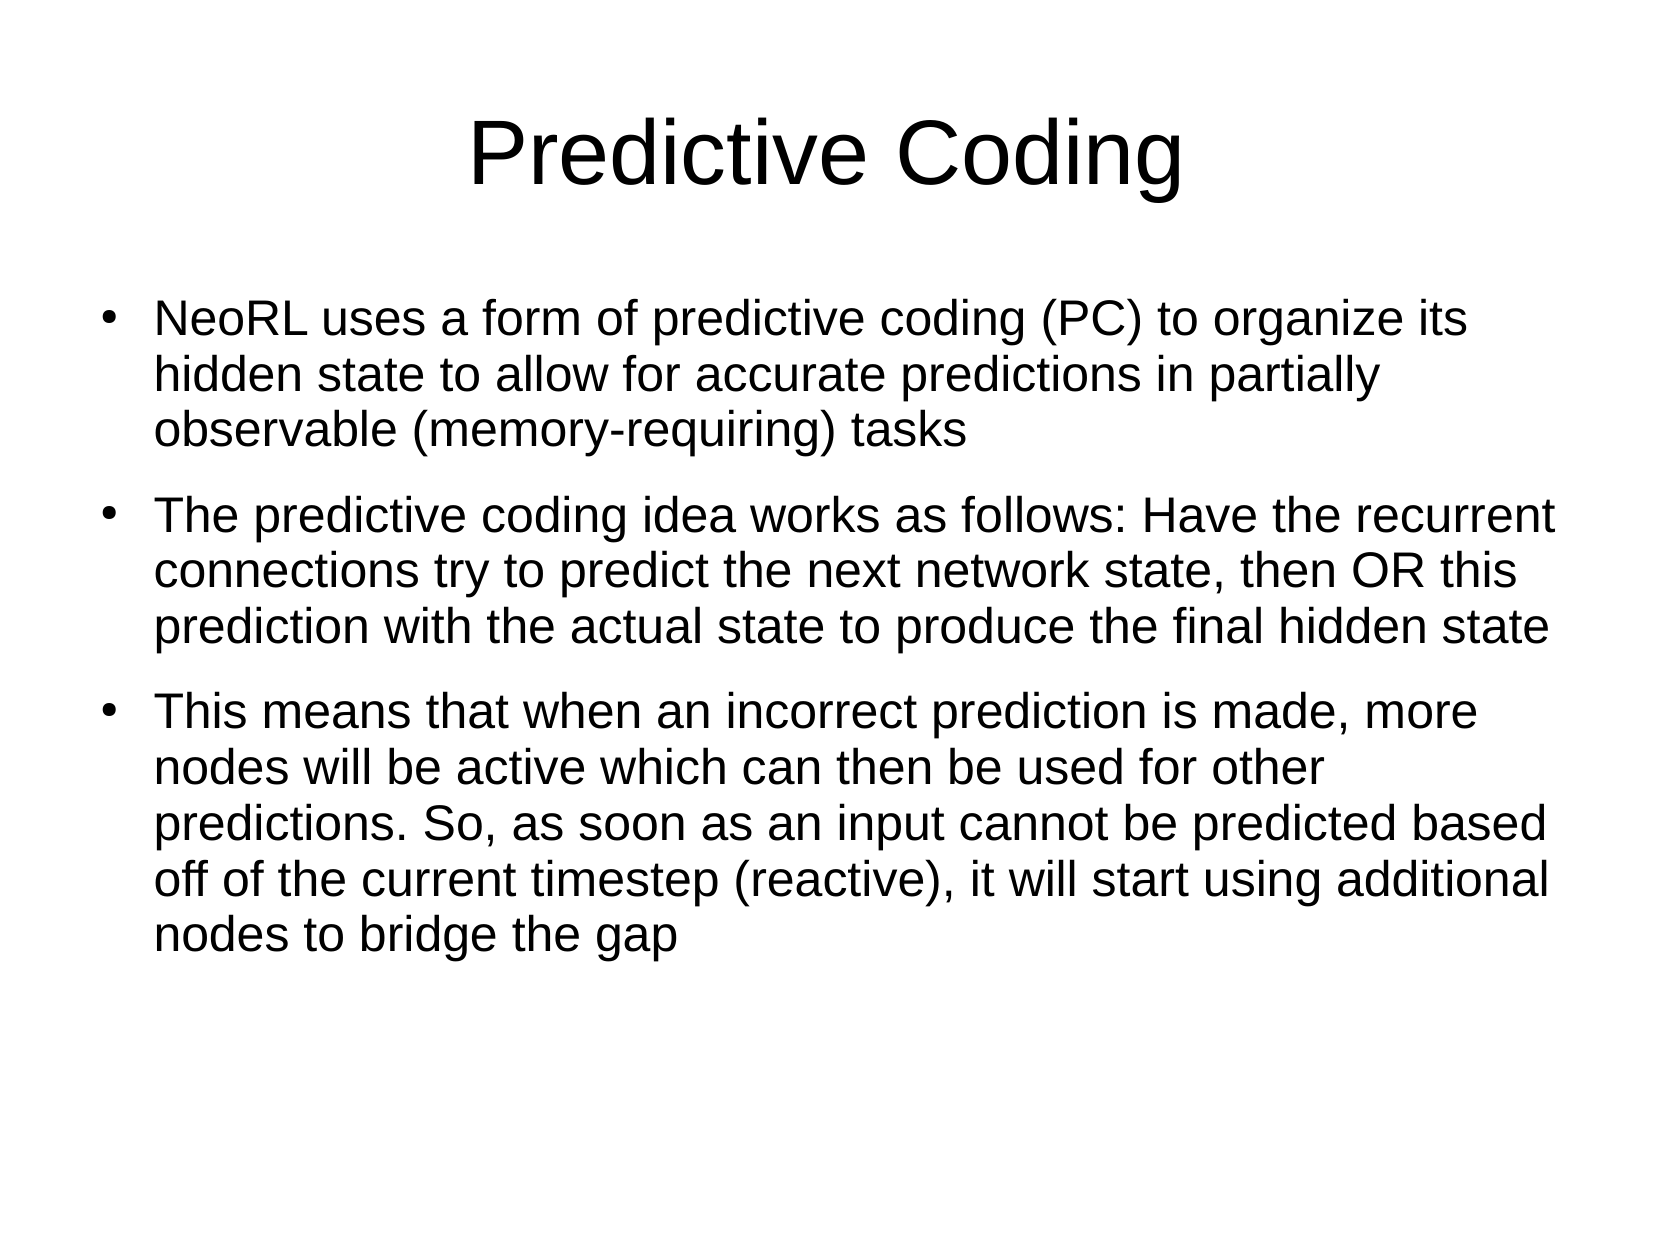

# Predictive Coding
NeoRL uses a form of predictive coding (PC) to organize its hidden state to allow for accurate predictions in partially observable (memory-requiring) tasks
The predictive coding idea works as follows: Have the recurrent connections try to predict the next network state, then OR this prediction with the actual state to produce the final hidden state
This means that when an incorrect prediction is made, more nodes will be active which can then be used for other predictions. So, as soon as an input cannot be predicted based off of the current timestep (reactive), it will start using additional nodes to bridge the gap